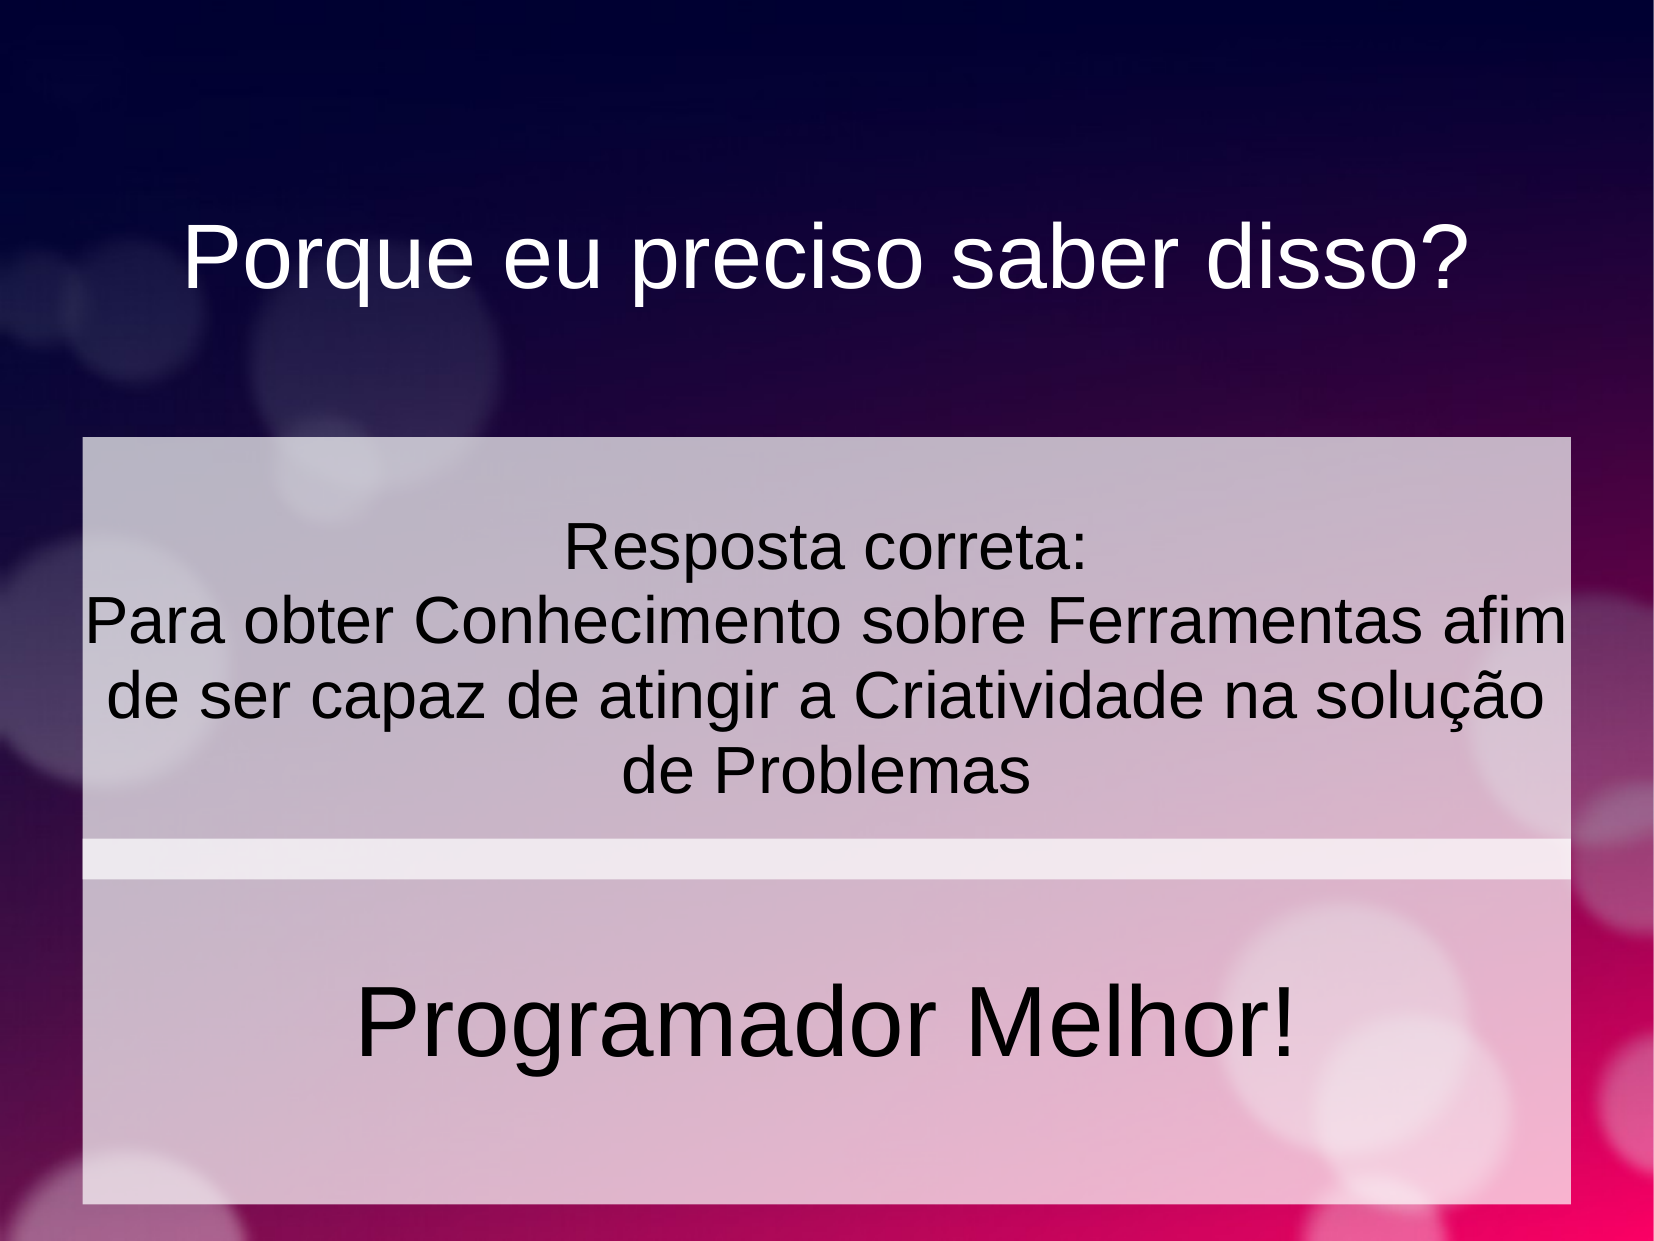

# Porque eu preciso saber disso?
Resposta correta:
Para obter Conhecimento sobre Ferramentas afim de ser capaz de atingir a Criatividade na solução de Problemas
Programador Melhor!